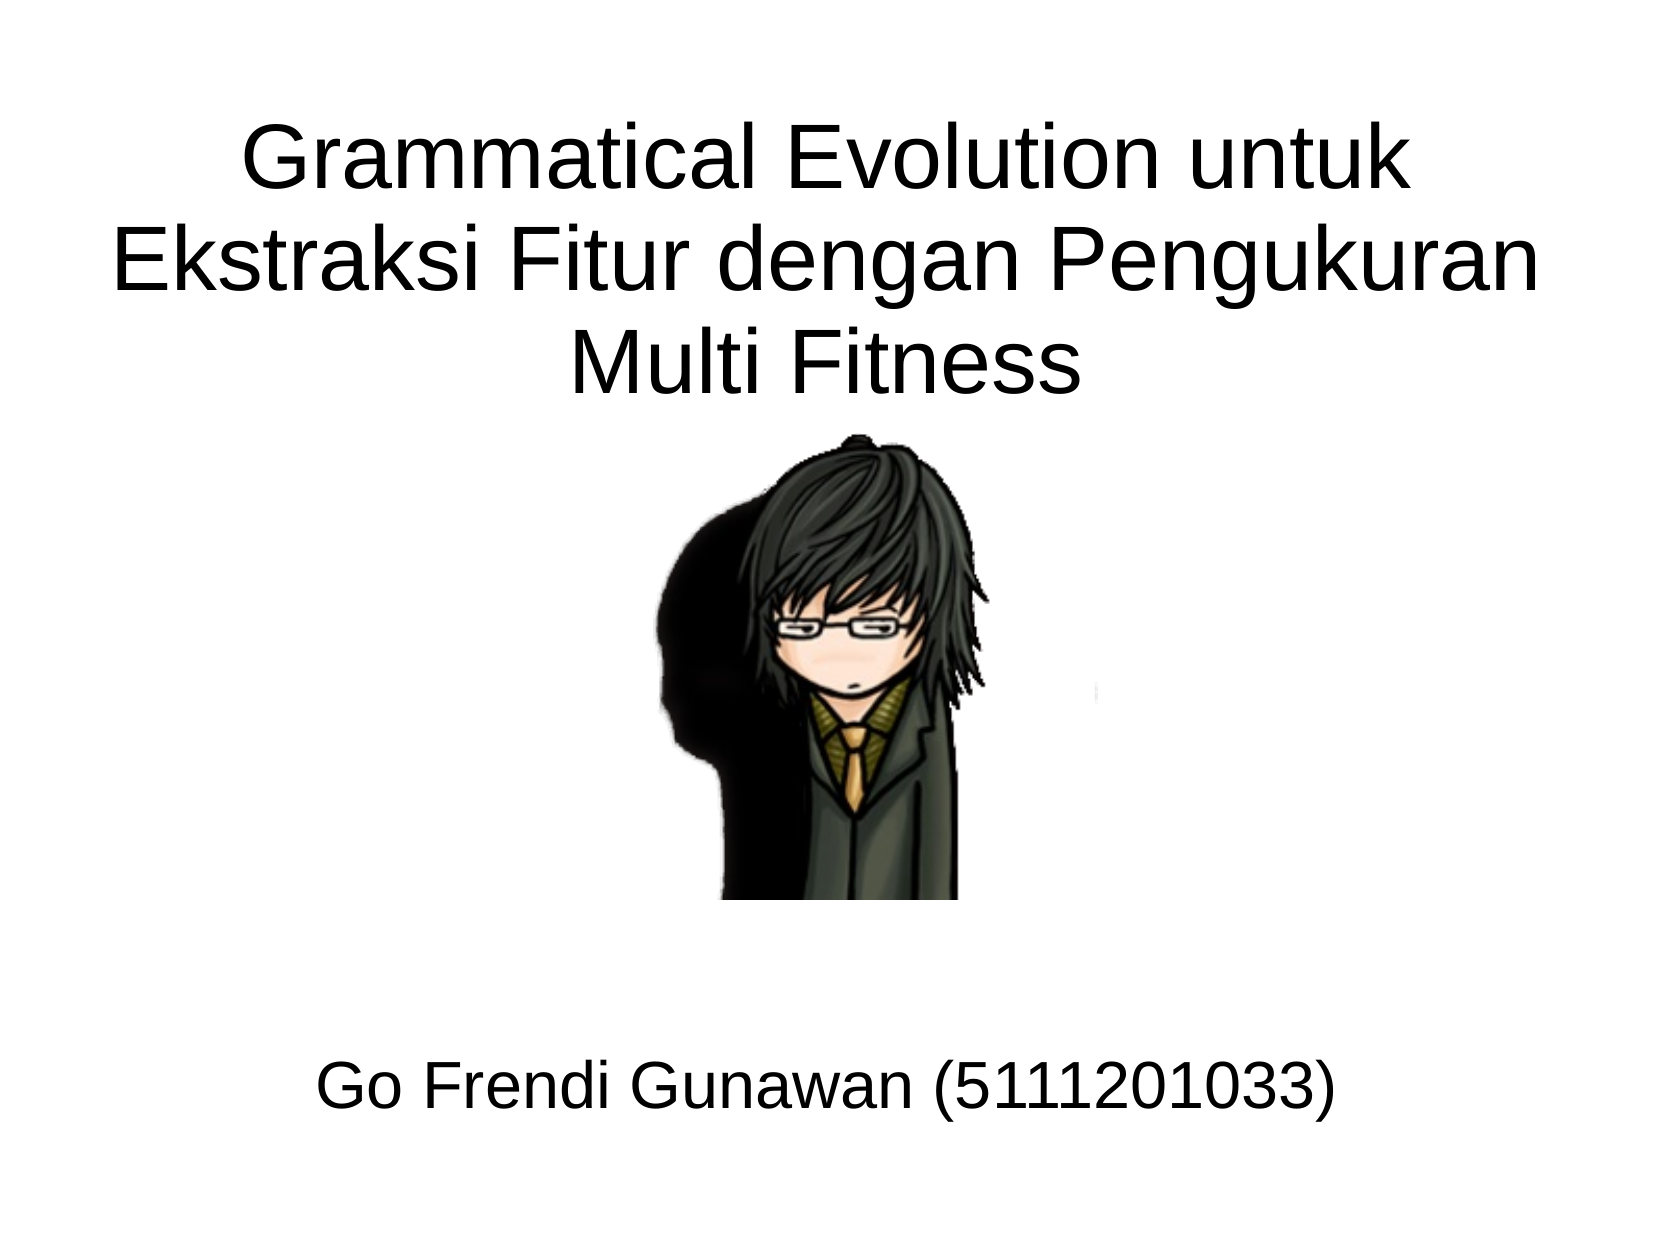

# Grammatical Evolution untuk Ekstraksi Fitur dengan Pengukuran Multi Fitness
Go Frendi Gunawan (5111201033)